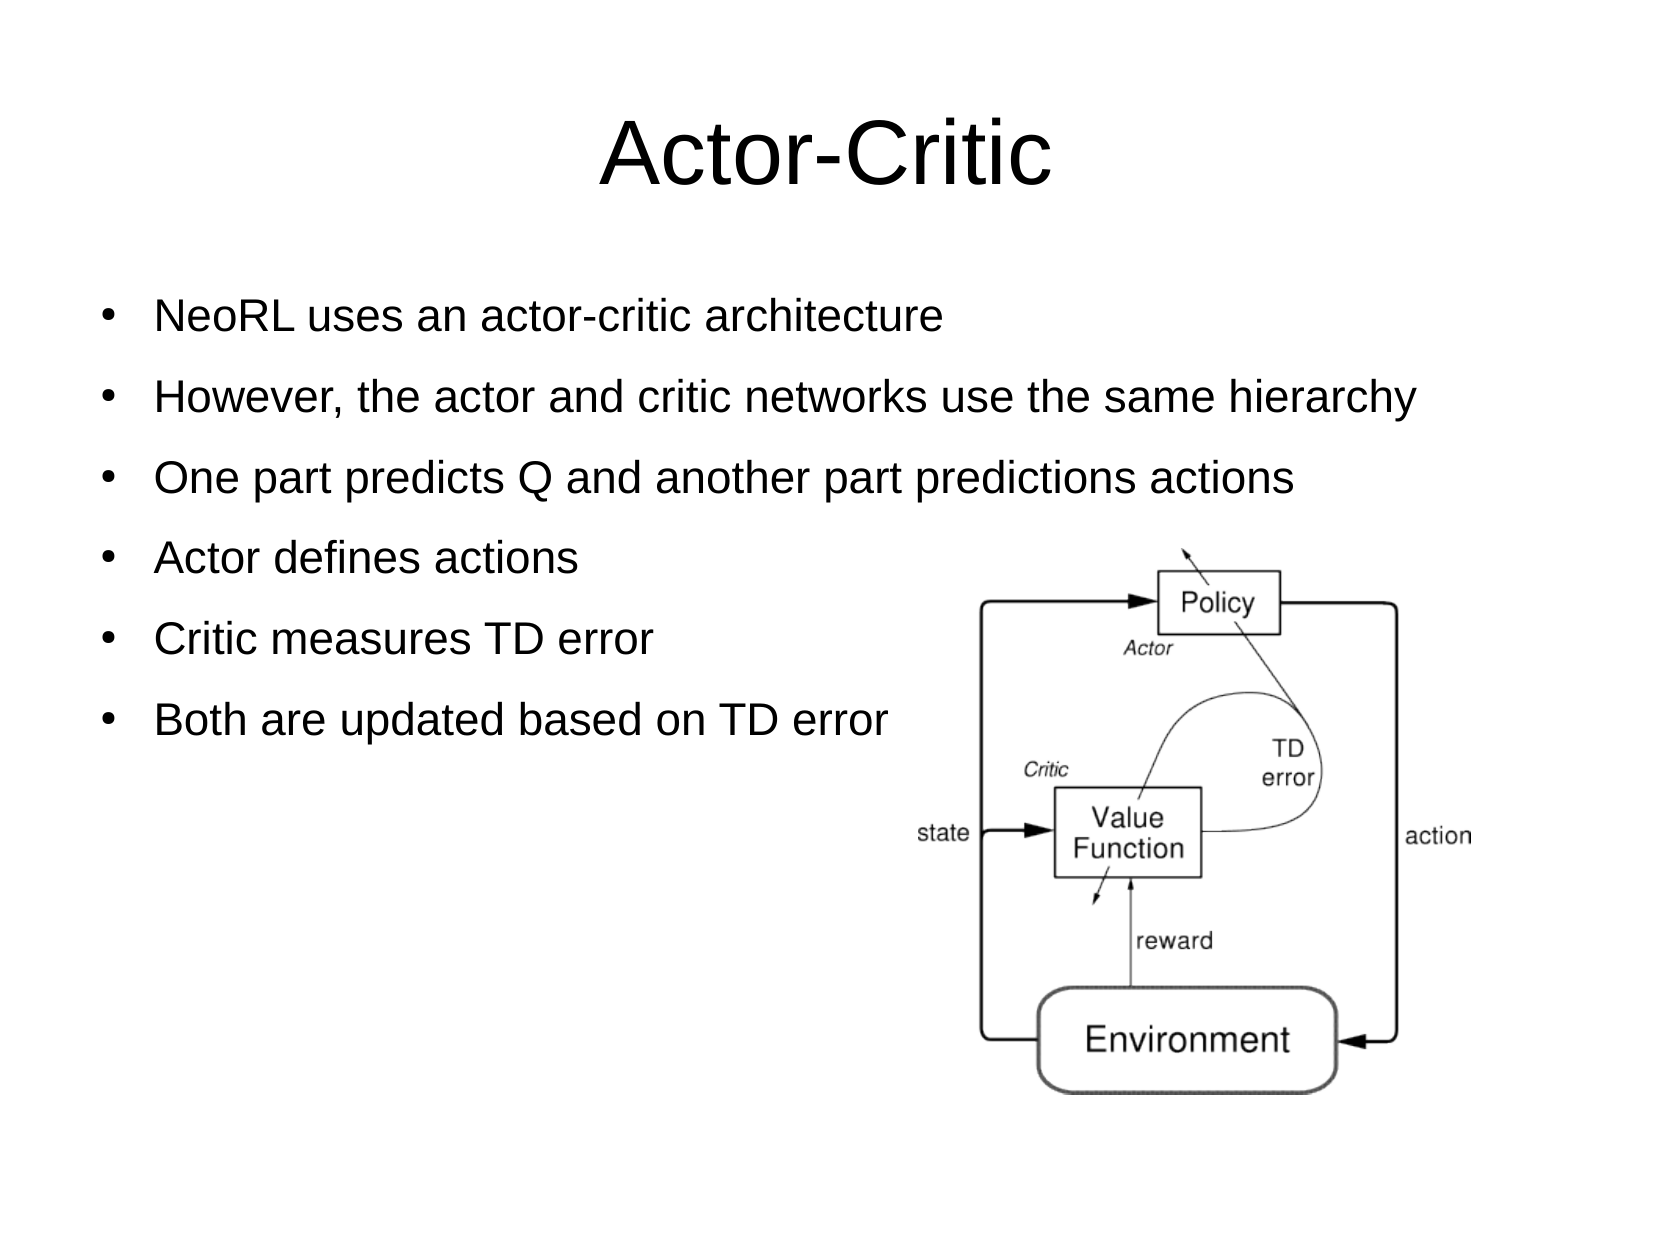

# Actor-Critic
NeoRL uses an actor-critic architecture
However, the actor and critic networks use the same hierarchy
One part predicts Q and another part predictions actions
Actor defines actions
Critic measures TD error
Both are updated based on TD error